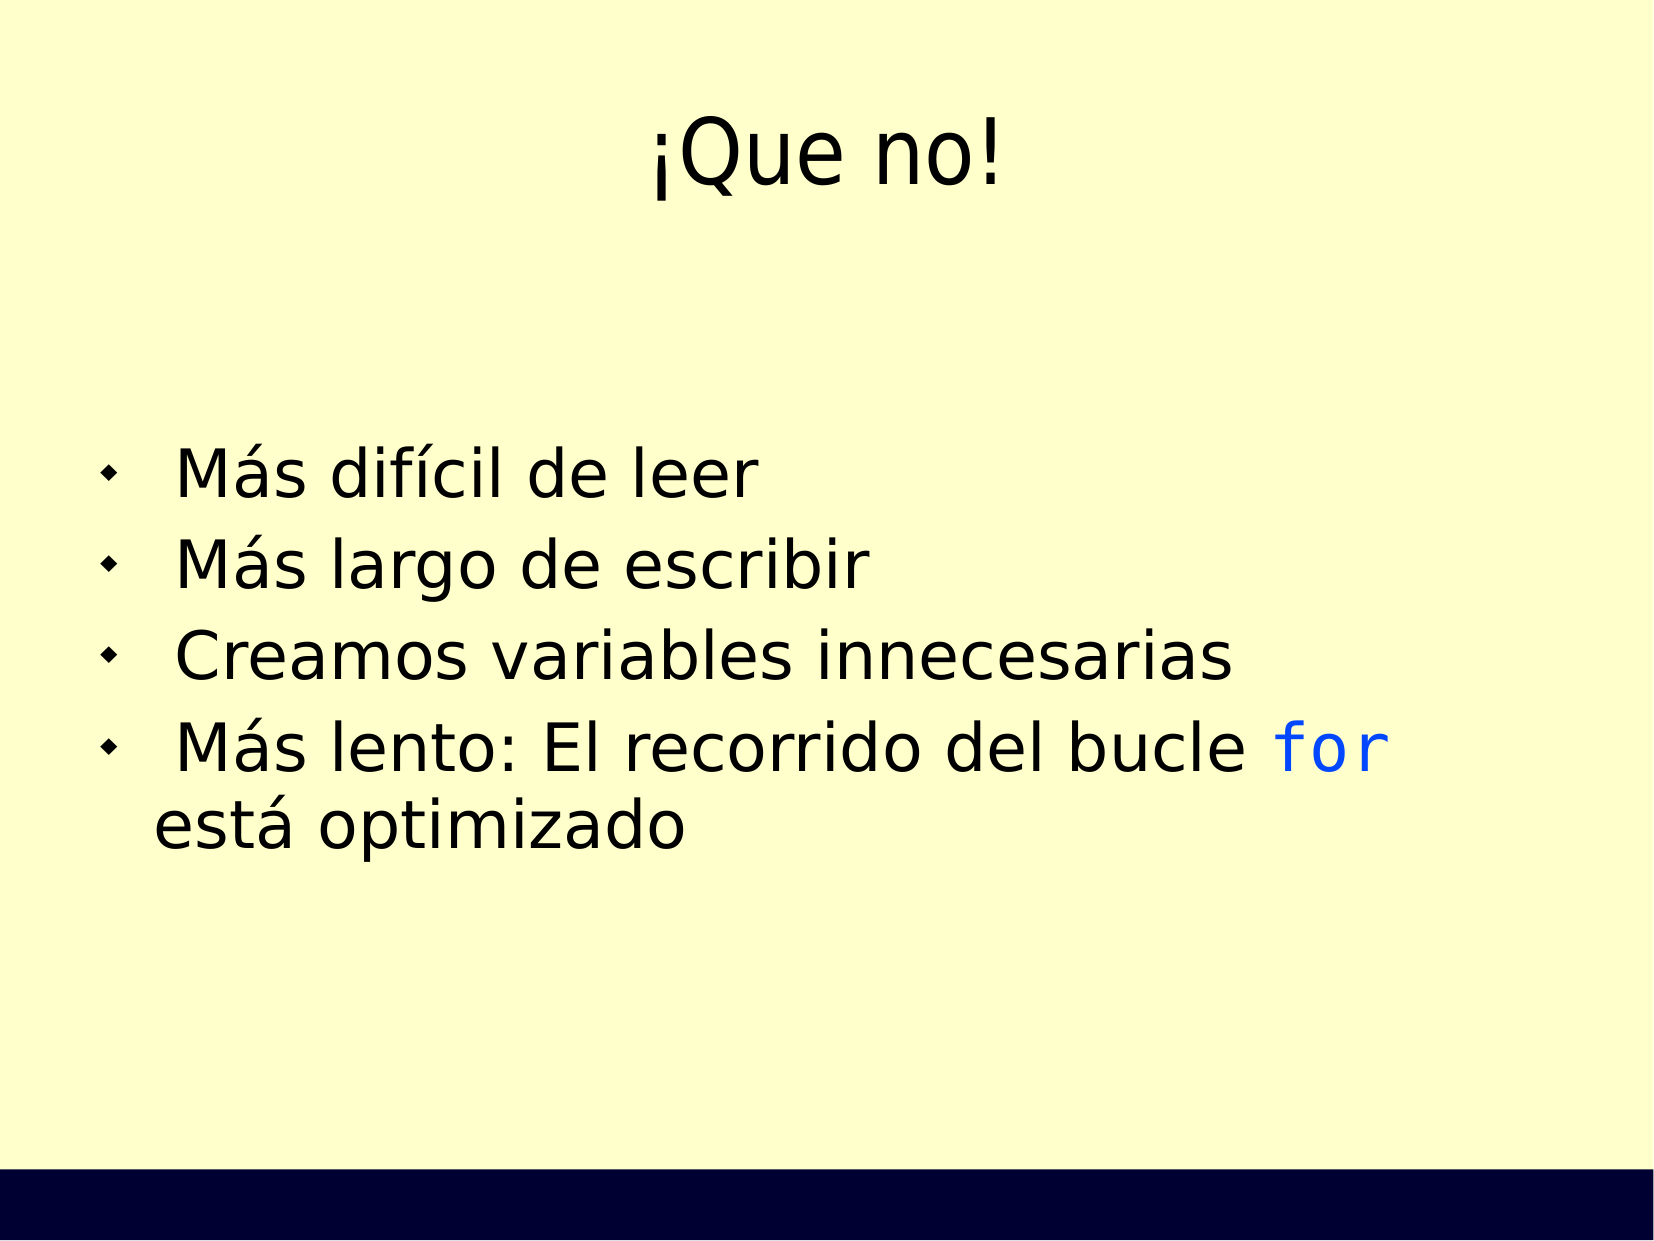

# ¡Que no!
 Más difícil de leer
 Más largo de escribir
 Creamos variables innecesarias
 Más lento: El recorrido del bucle for está optimizado